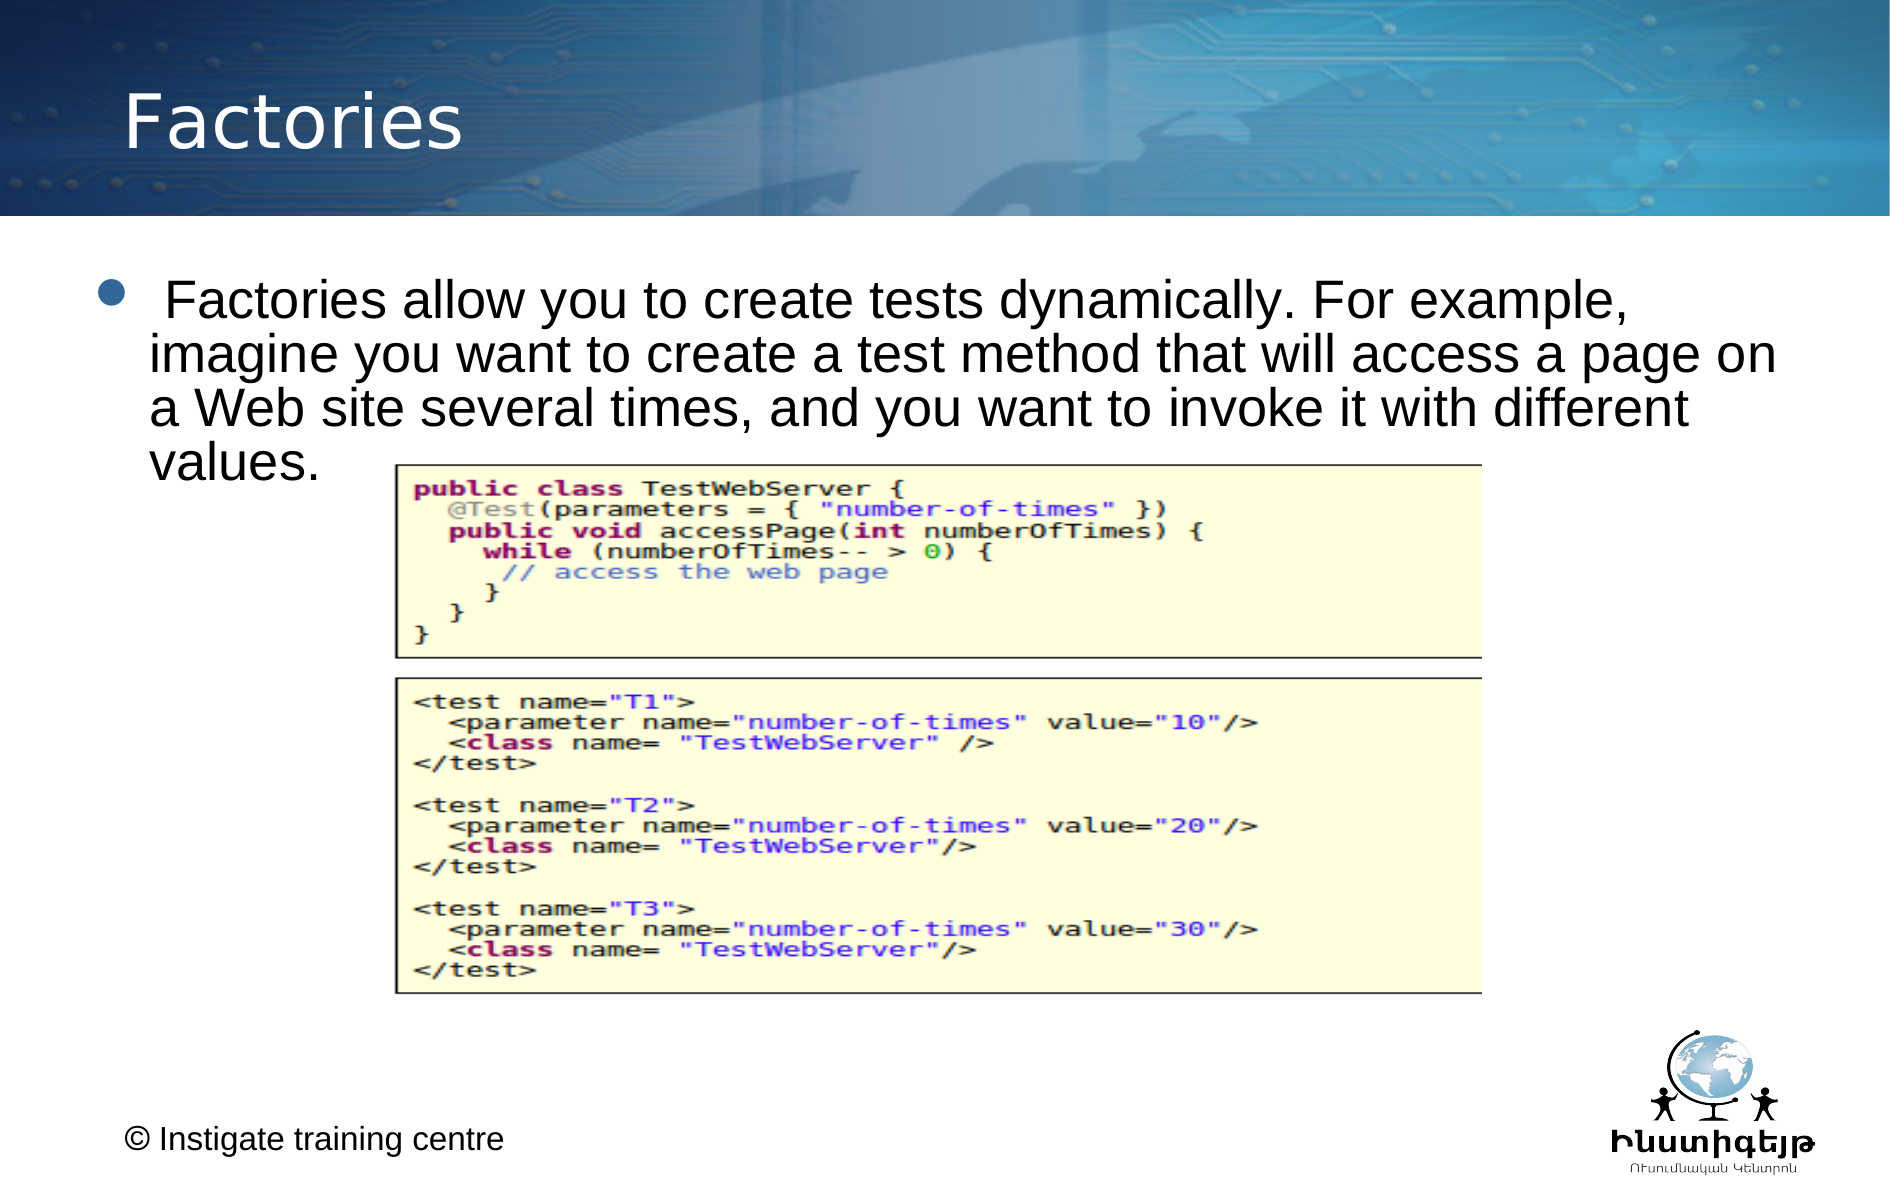

# Factories
 Factories allow you to create tests dynamically. For example, imagine you want to create a test method that will access a page on a Web site several times, and you want to invoke it with different values.